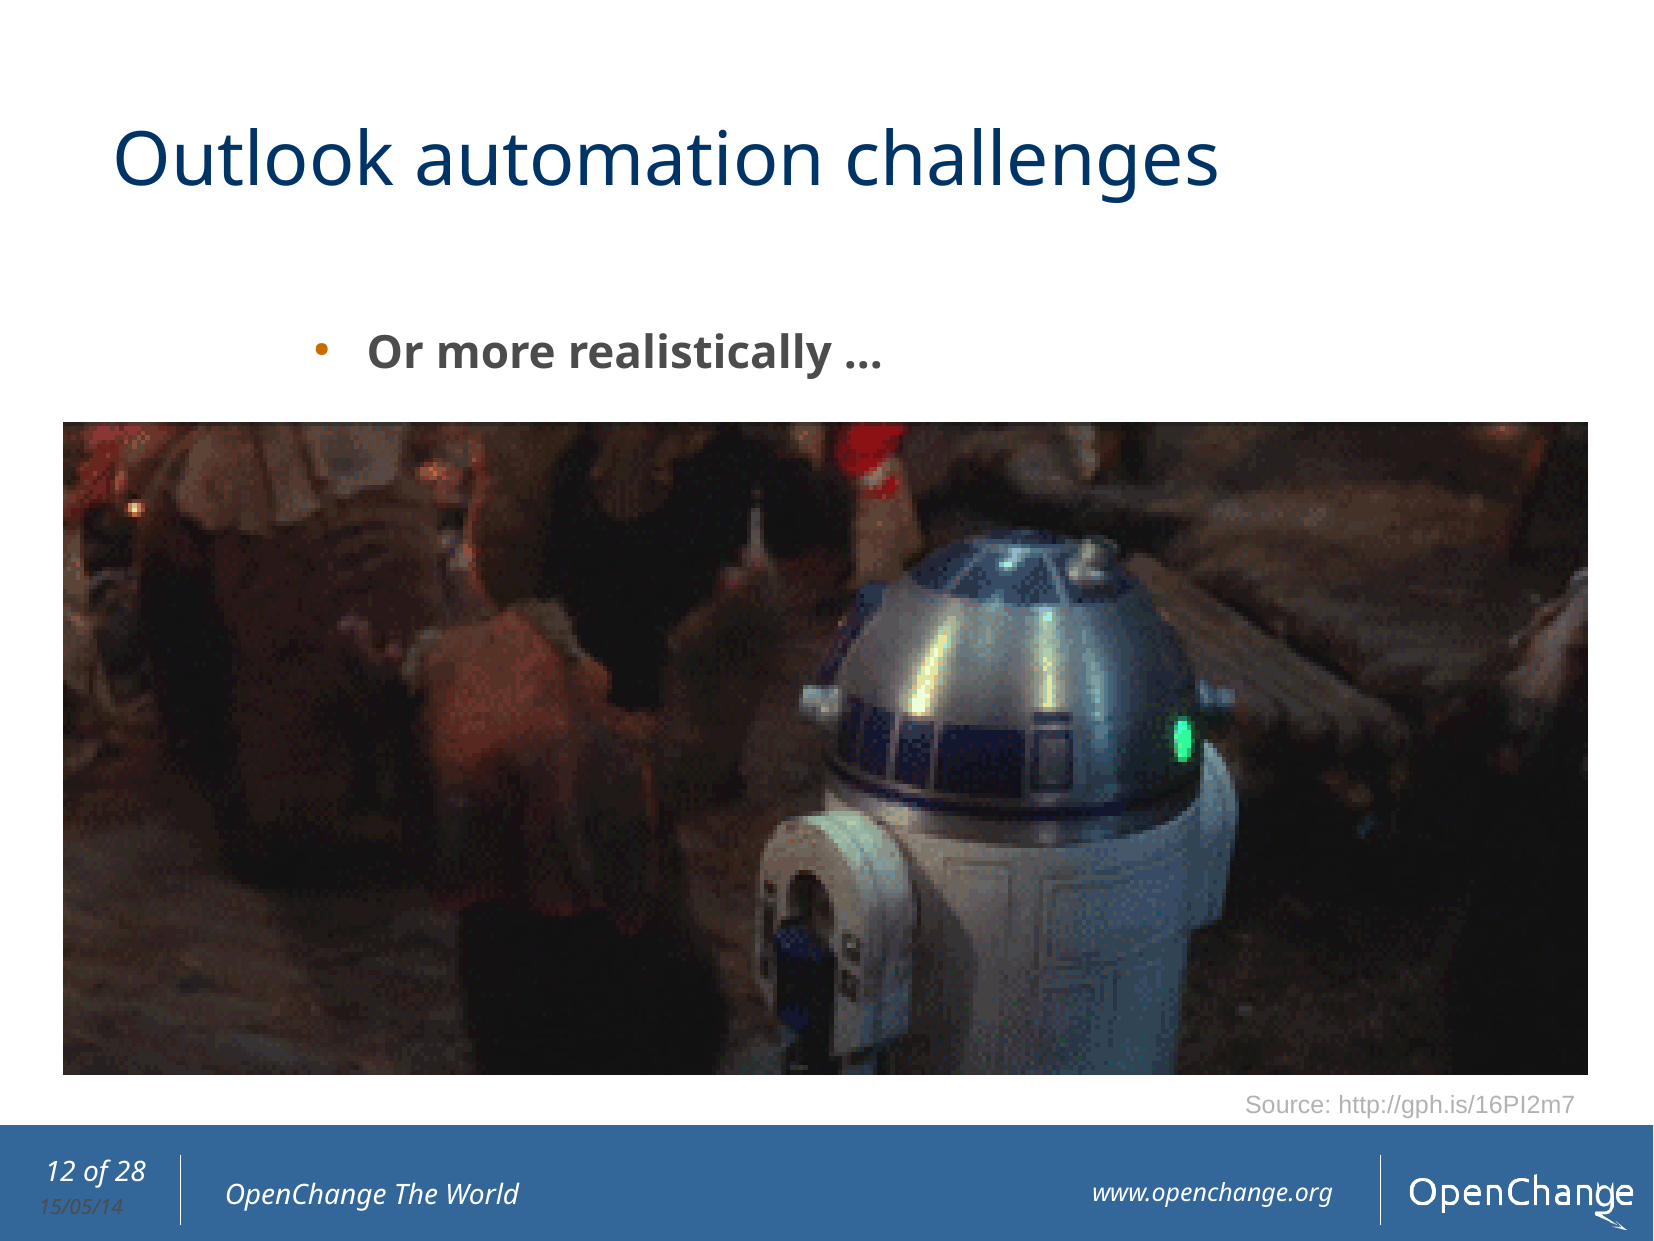

# Outlook automation challenges
Or more realistically ...
Source: http://gph.is/16PI2m7